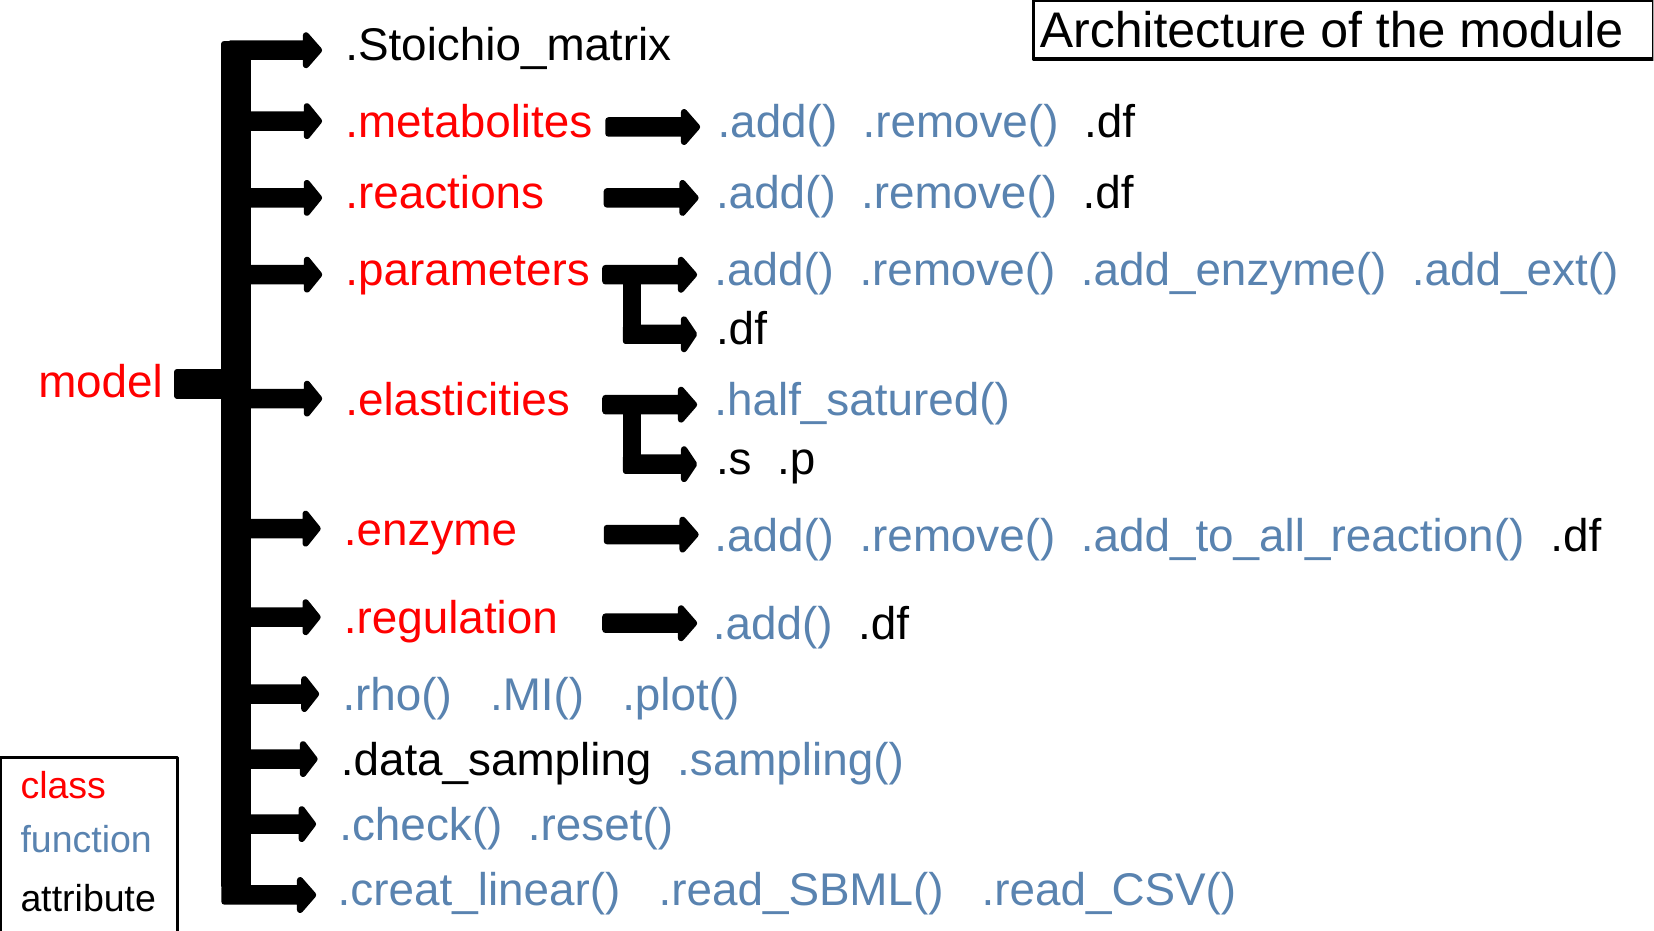

Architecture of the module
.Stoichio_matrix
.add() .remove() .df
.metabolites
.add() .remove() .df
.reactions
.add() .remove() .add_enzyme() .add_ext()
.parameters
.df
model
.half_satured()
.elasticities
.s .p
.enzyme
.add() .remove() .add_to_all_reaction() .df
.regulation
.add() .df
.rho() .MI() .plot()
.data_sampling .sampling()
class
.check() .reset()
function
.creat_linear() .read_SBML() .read_CSV()
attribute